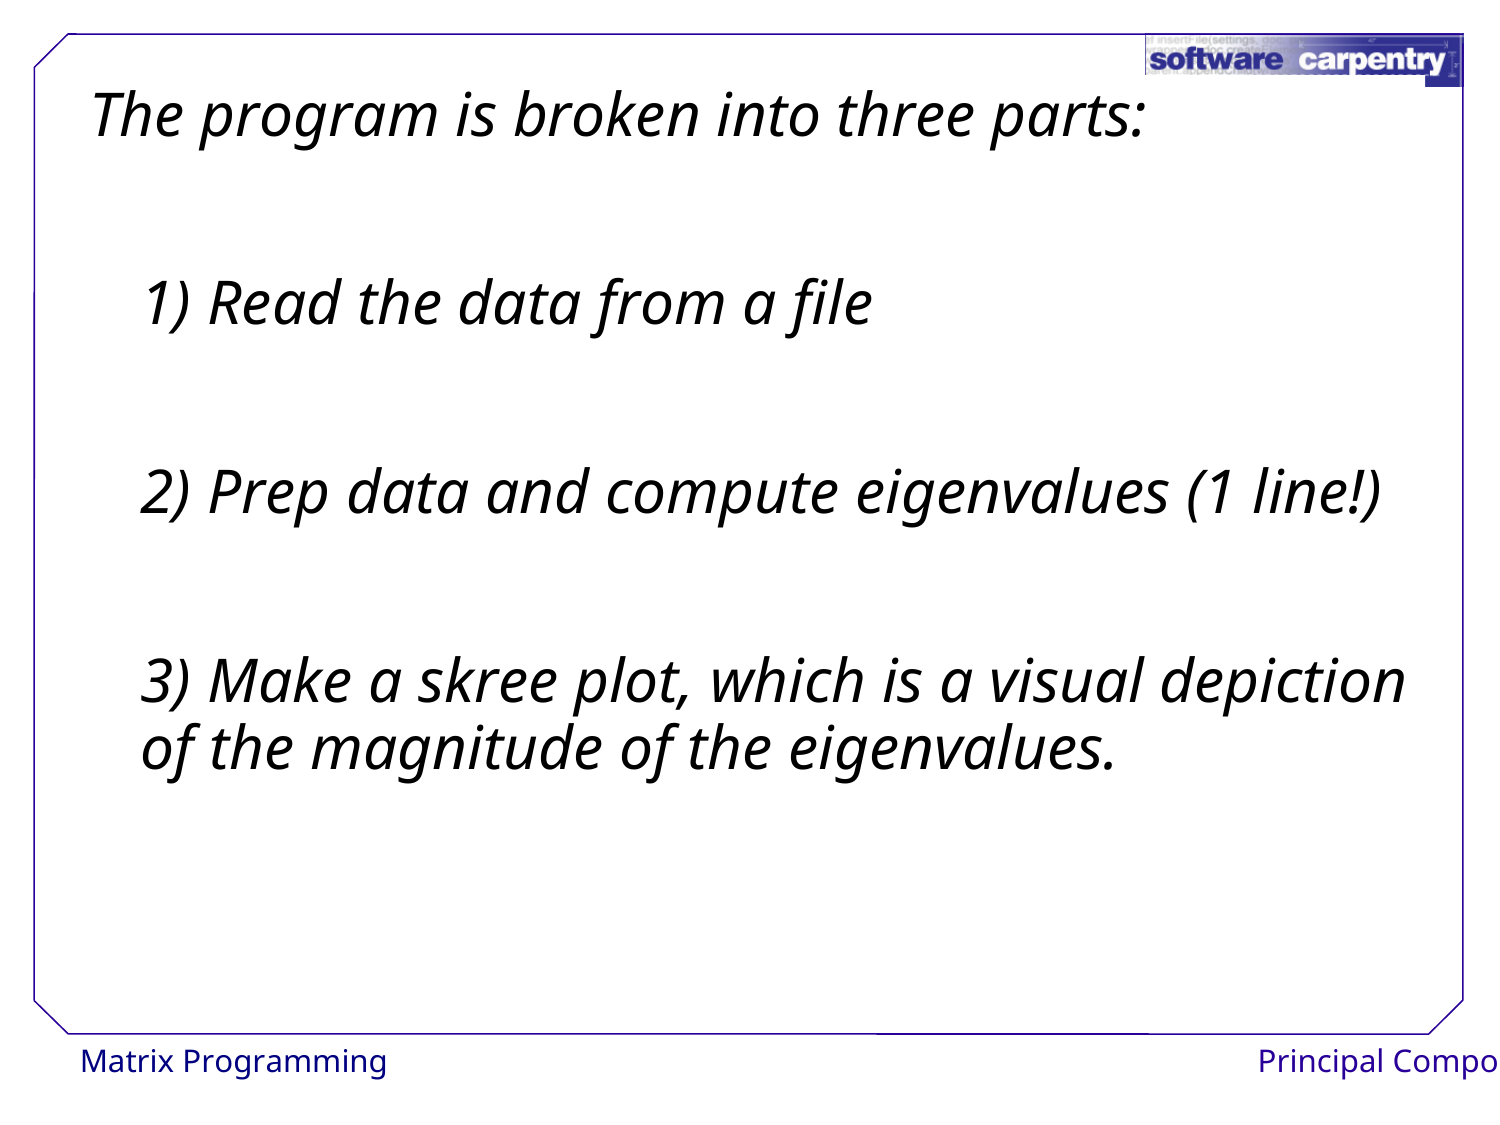

# The program is broken into three parts:
	1) Read the data from a file
	2) Prep data and compute eigenvalues (1 line!)
	3) Make a skree plot, which is a visual depiction of the magnitude of the eigenvalues.